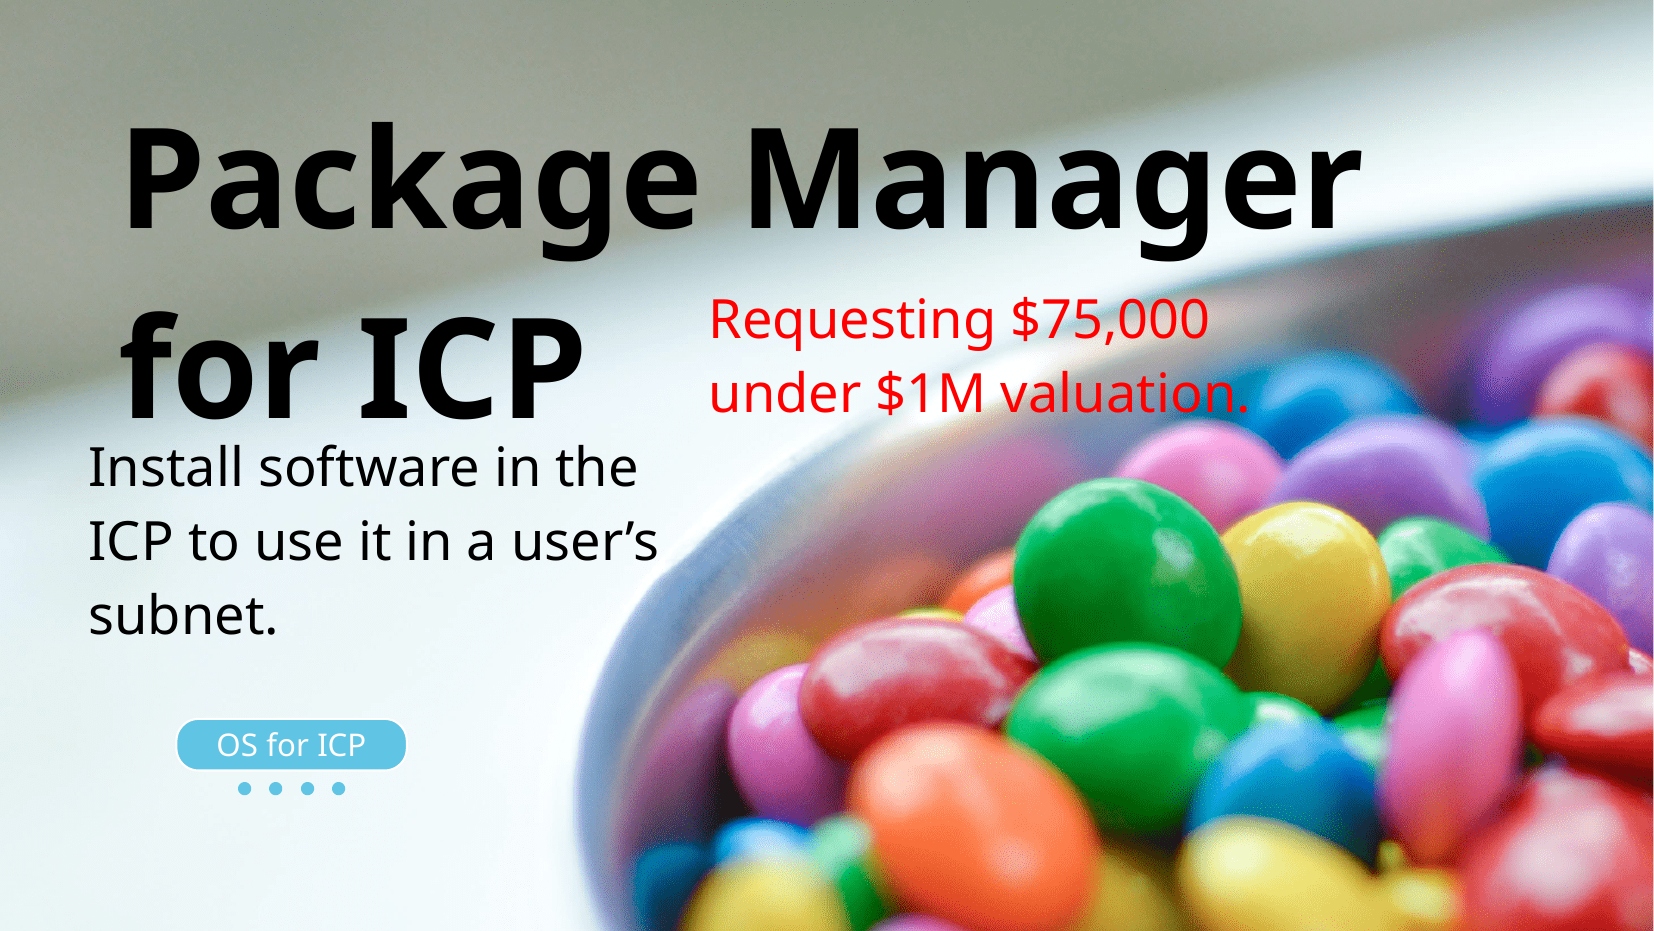

# Package Manager for ICP
Requesting $75,000
under $1M valuation.
Install software in the ICP to use it in a user’s subnet.
OS for ICP